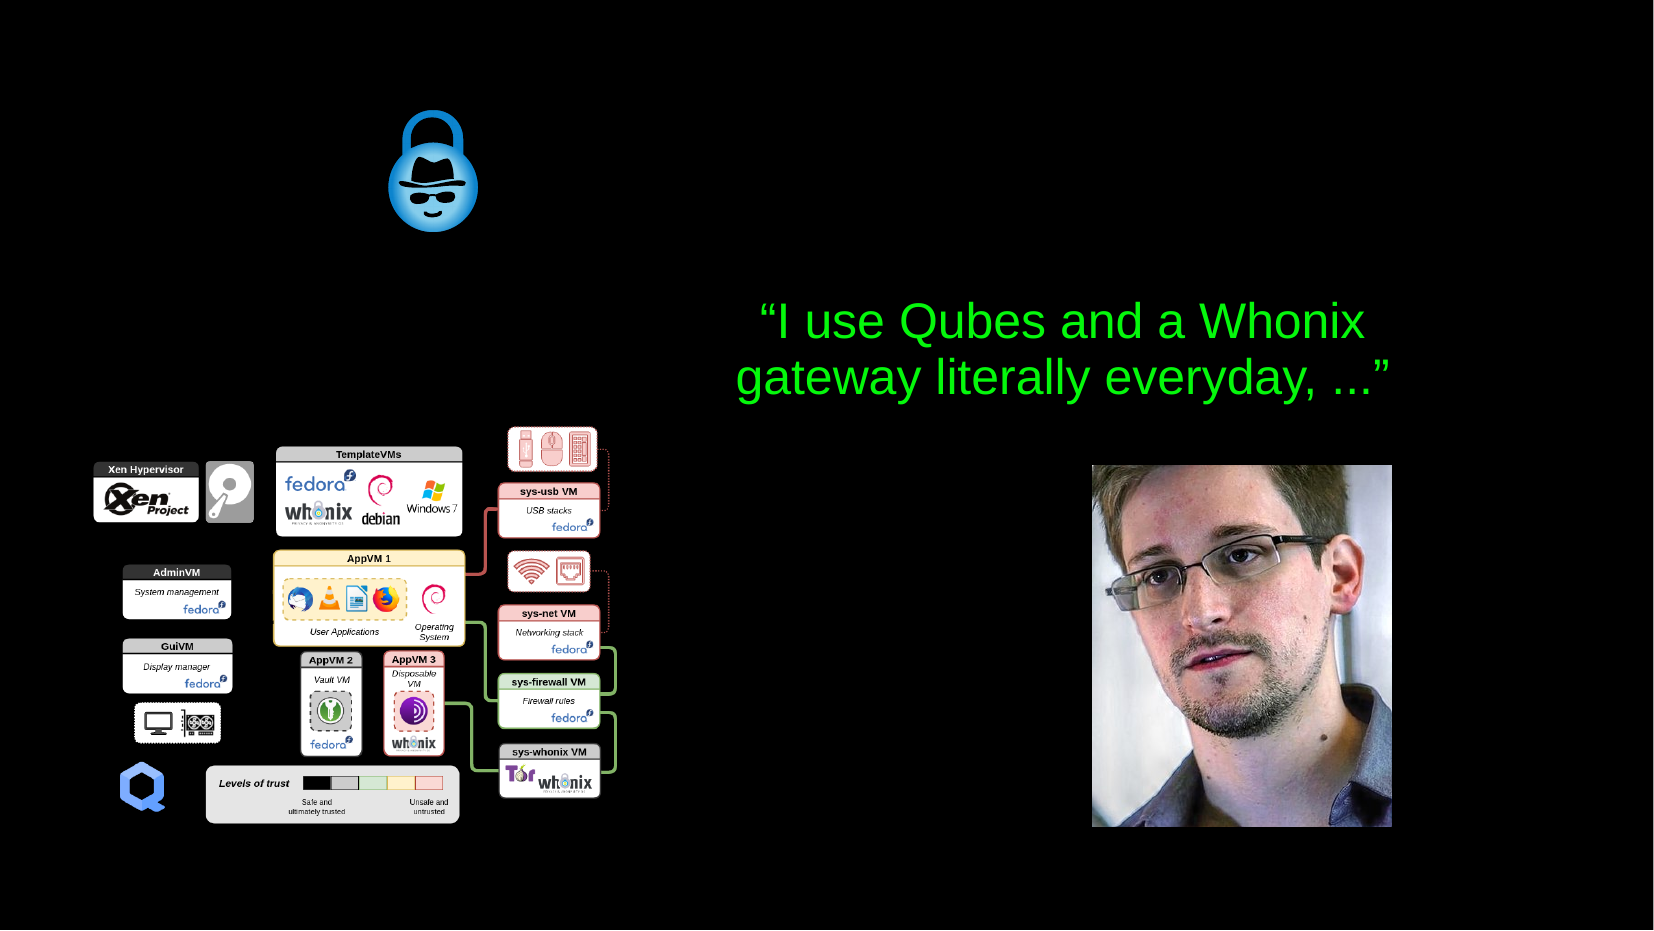

# “I use Qubes and a Whonix gateway literally everyday, ...”